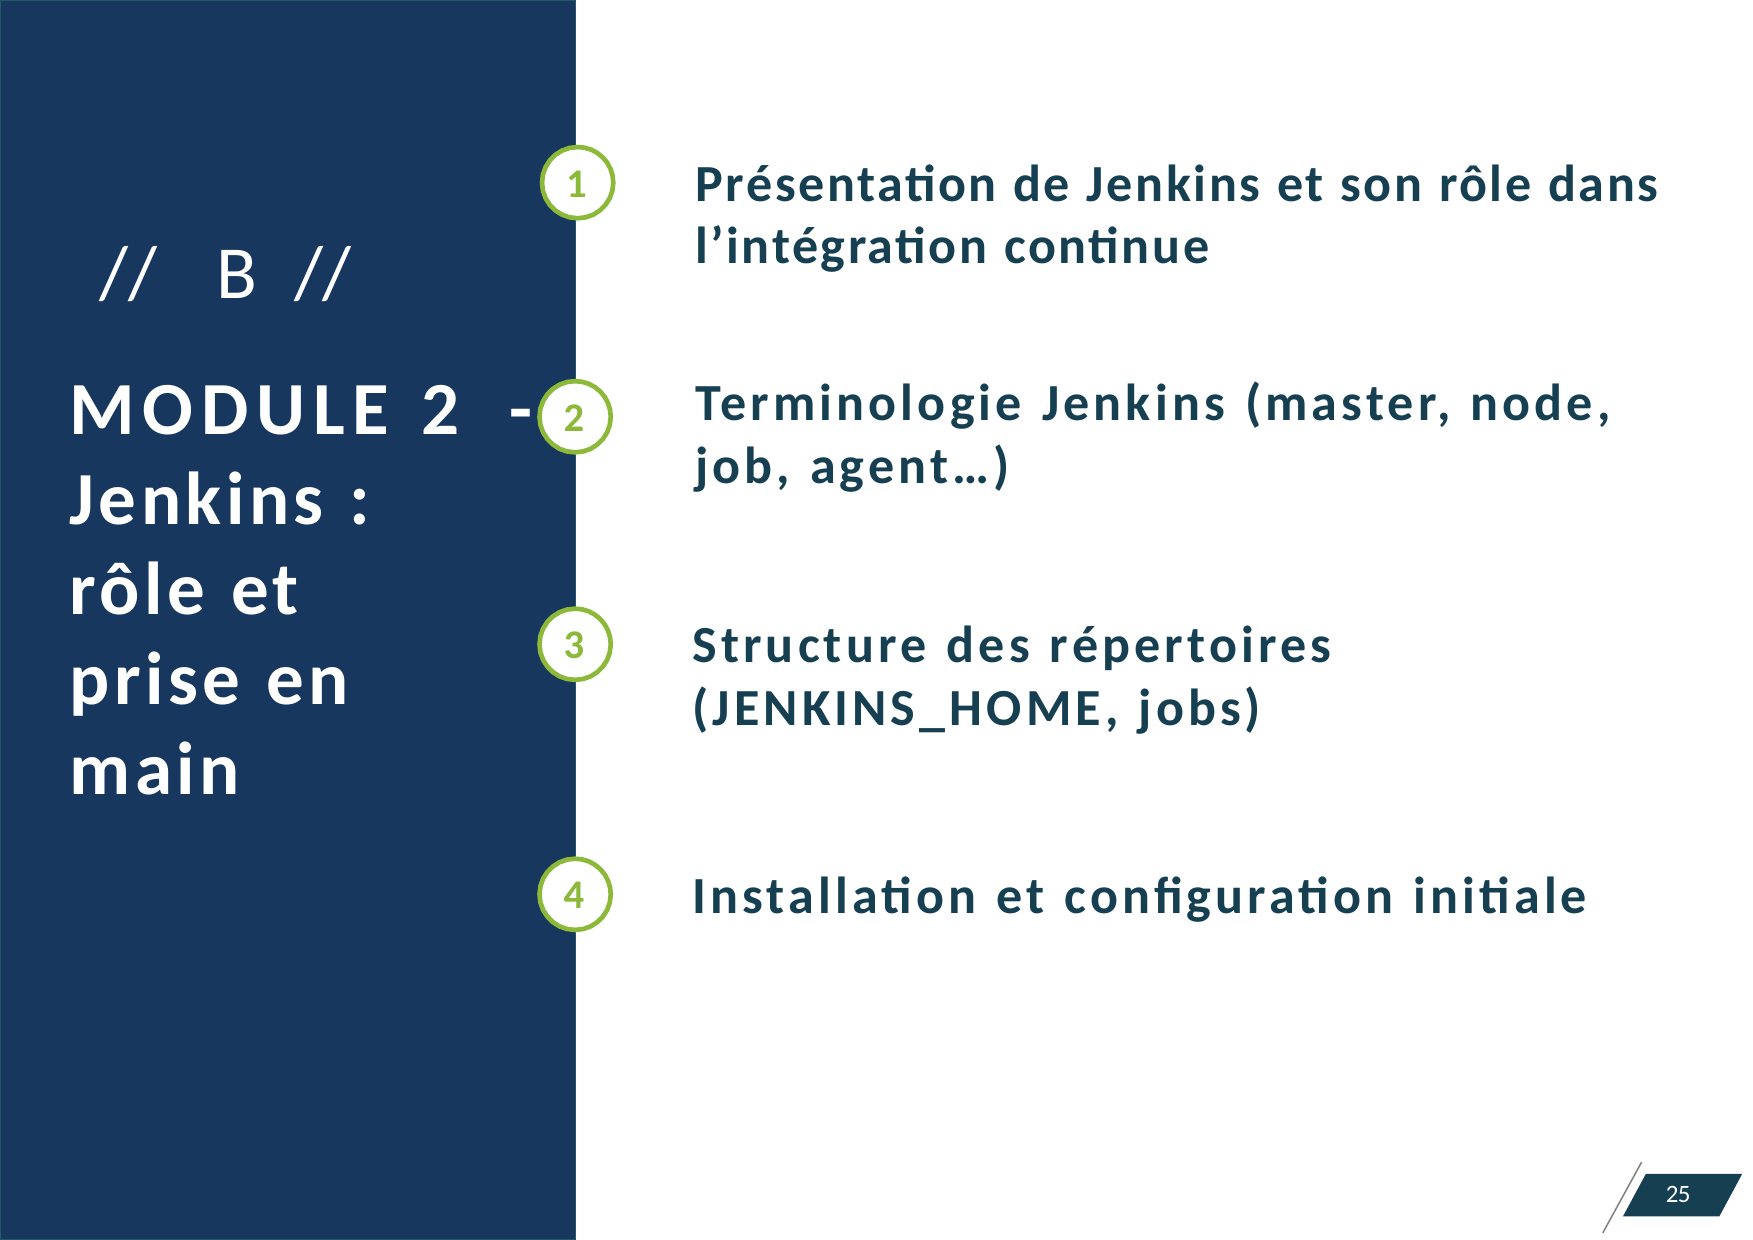

//	B	//
MODULE 2 -
Jenkins : rôle et prise en main
# Présentation de Jenkins et son rôle dans l’intégration continue
1
Terminologie Jenkins (master, node, job, agent…)
2
Structure des répertoires (JENKINS_HOME, jobs)
3
Installation et configuration initiale
4